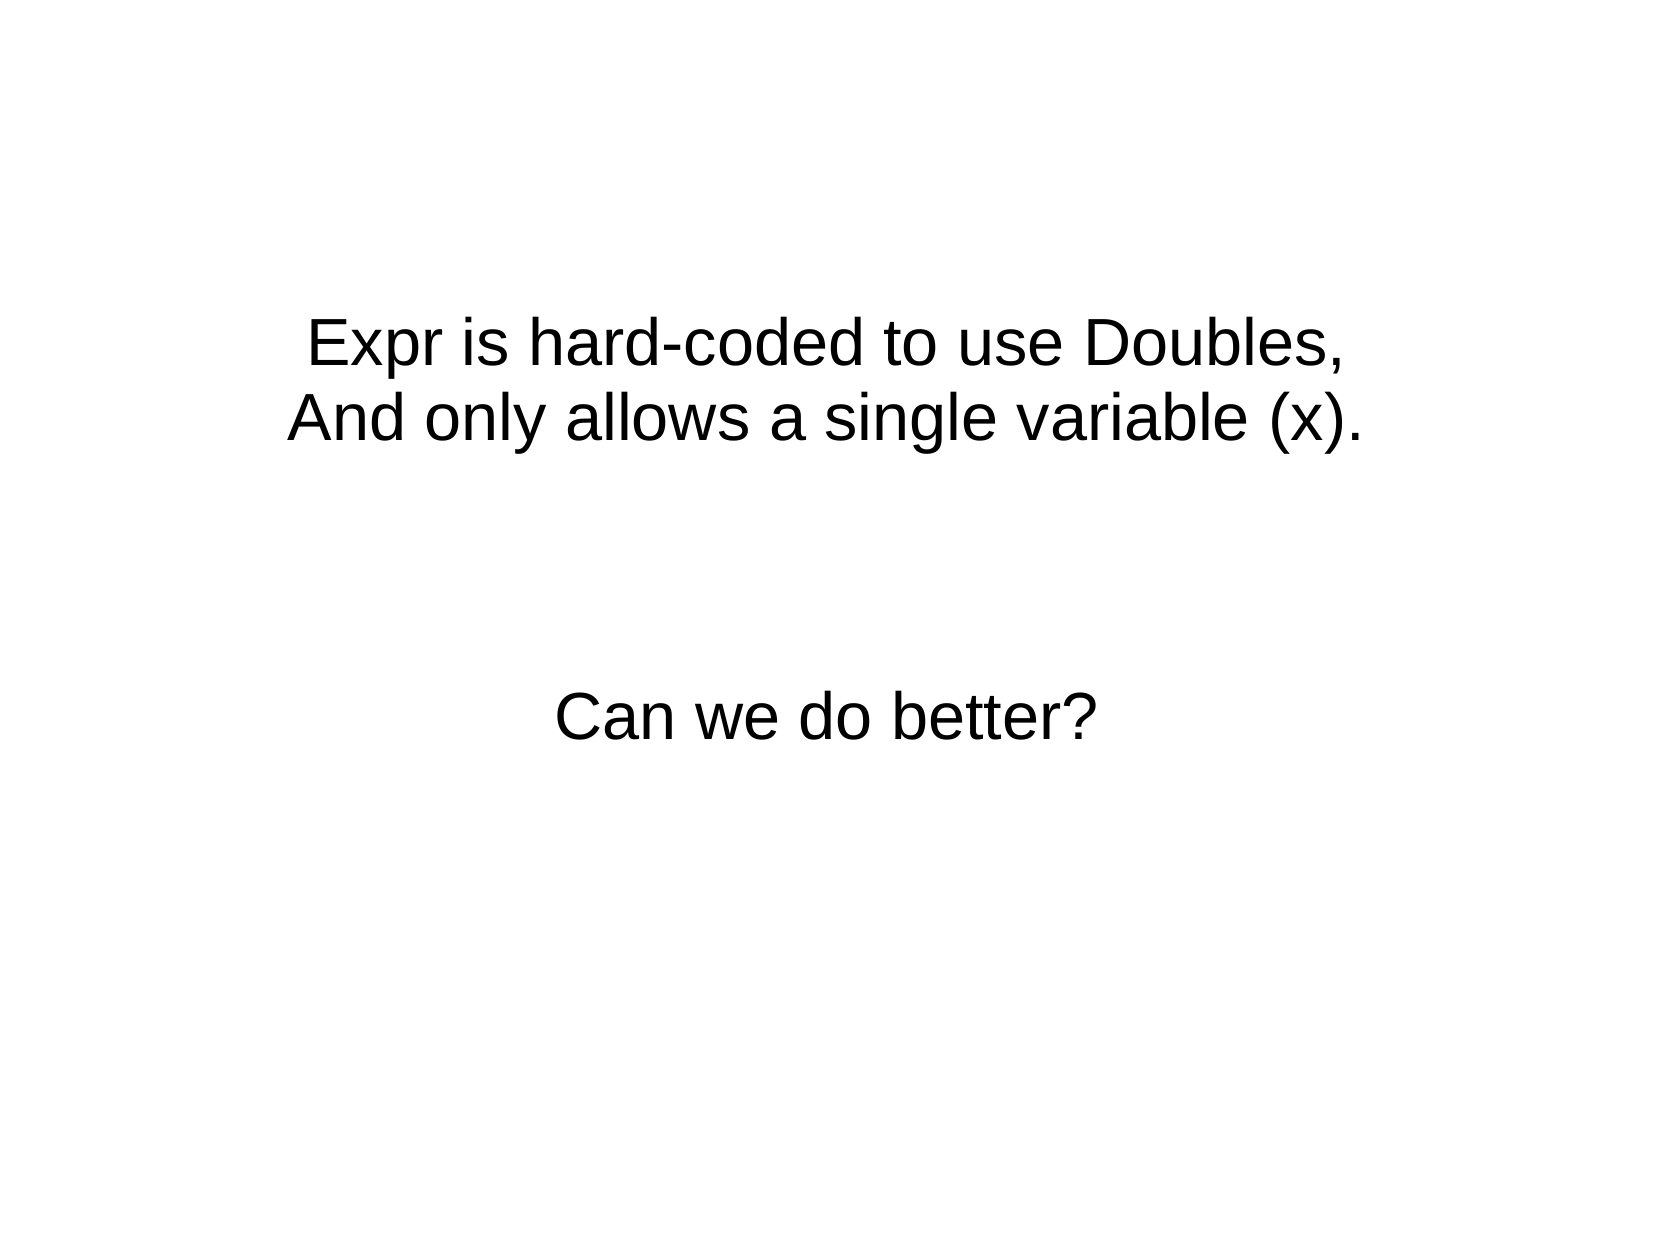

# Expr is hard-coded to use Doubles,
And only allows a single variable (x).
Can we do better?